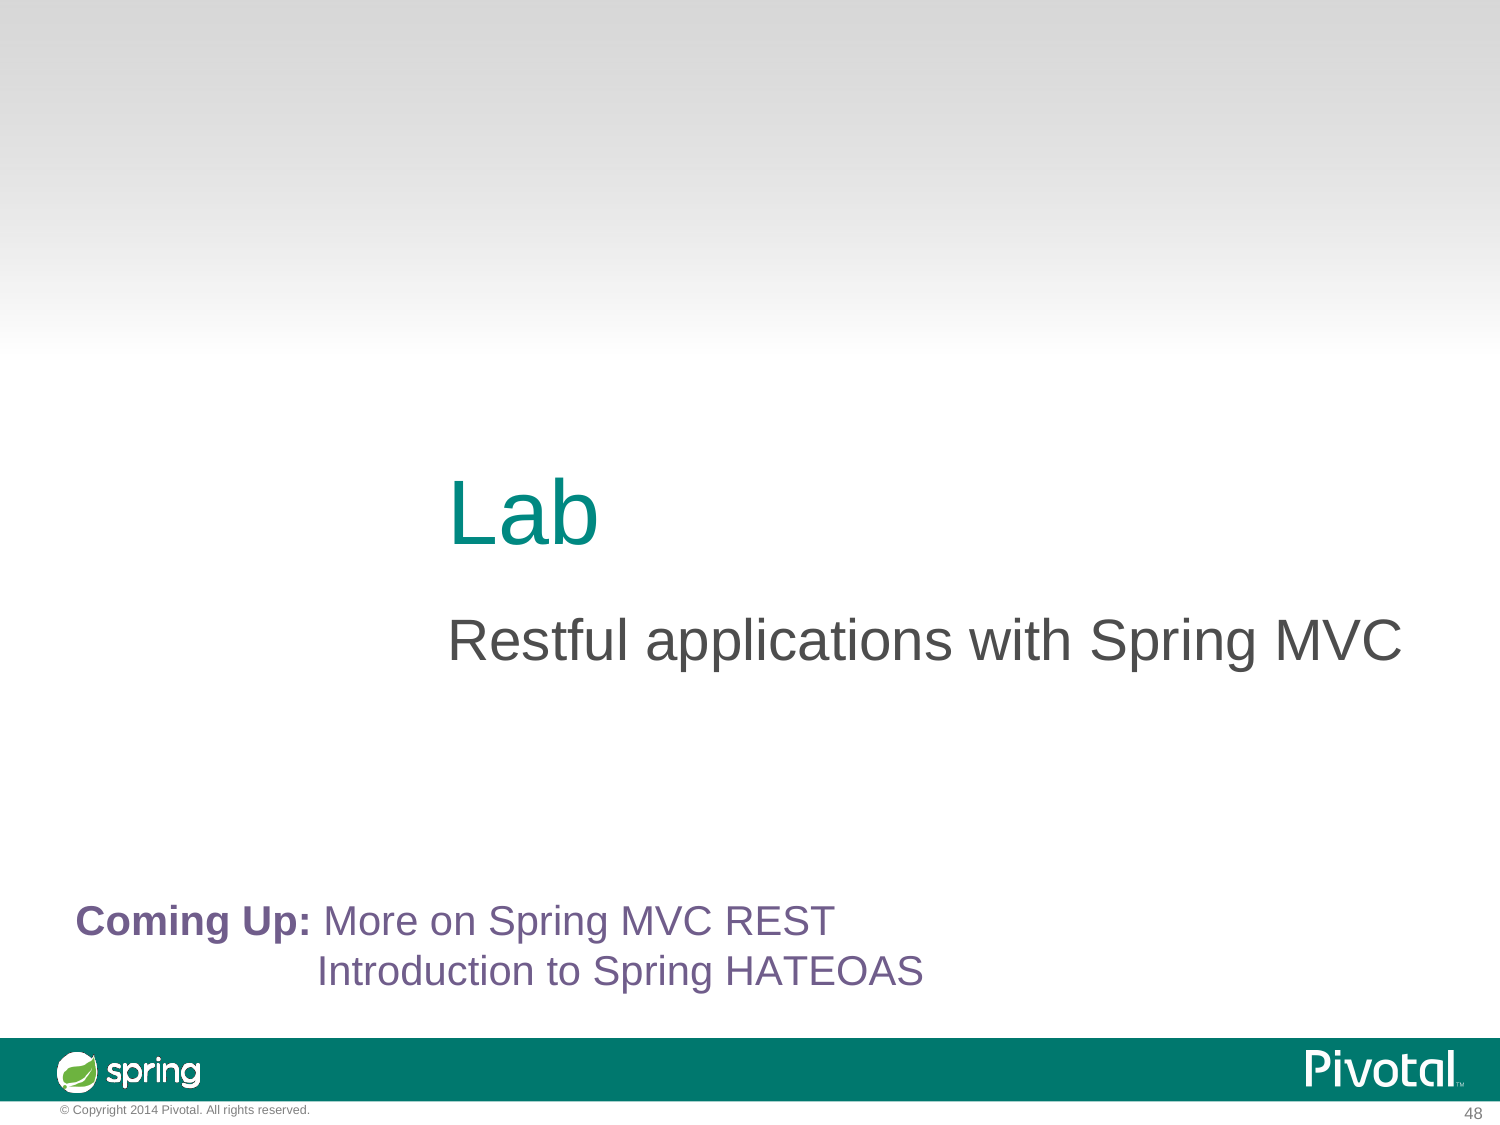

# Lab
Restful applications with Spring MVC
Coming Up: More on Spring MVC REST
 Introduction to Spring HATEOAS